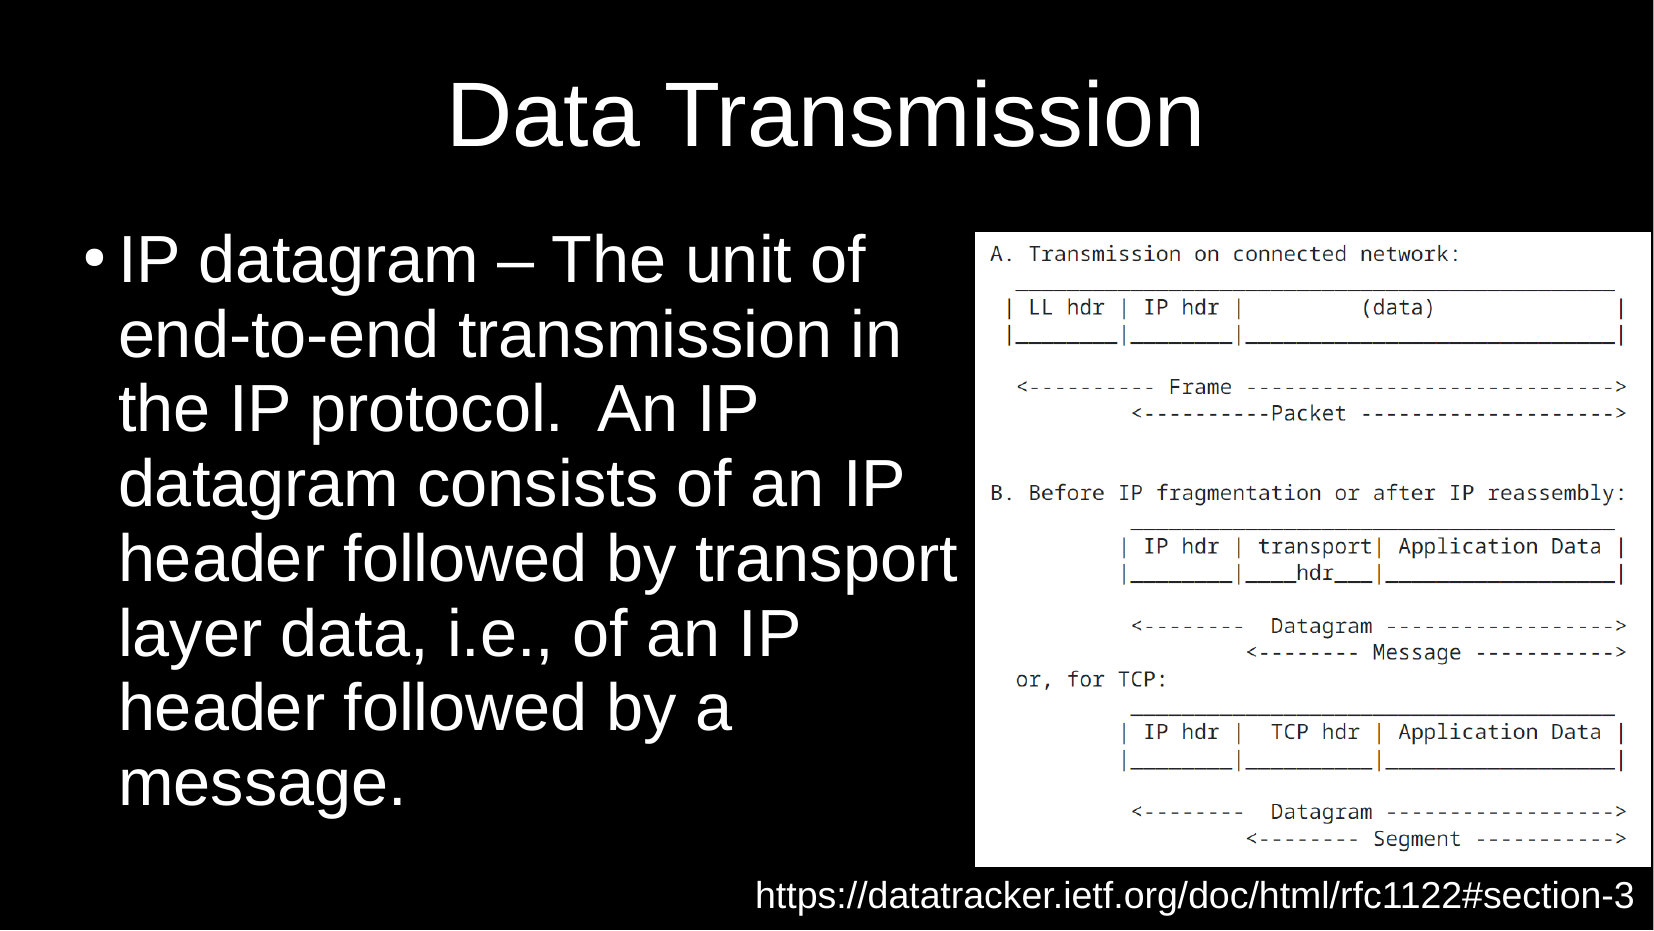

# Data Transmission
IP datagram – The unit of end-to-end transmission in the IP protocol. An IP datagram consists of an IP header followed by transport layer data, i.e., of an IP header followed by a message.
https://datatracker.ietf.org/doc/html/rfc1122#section-3